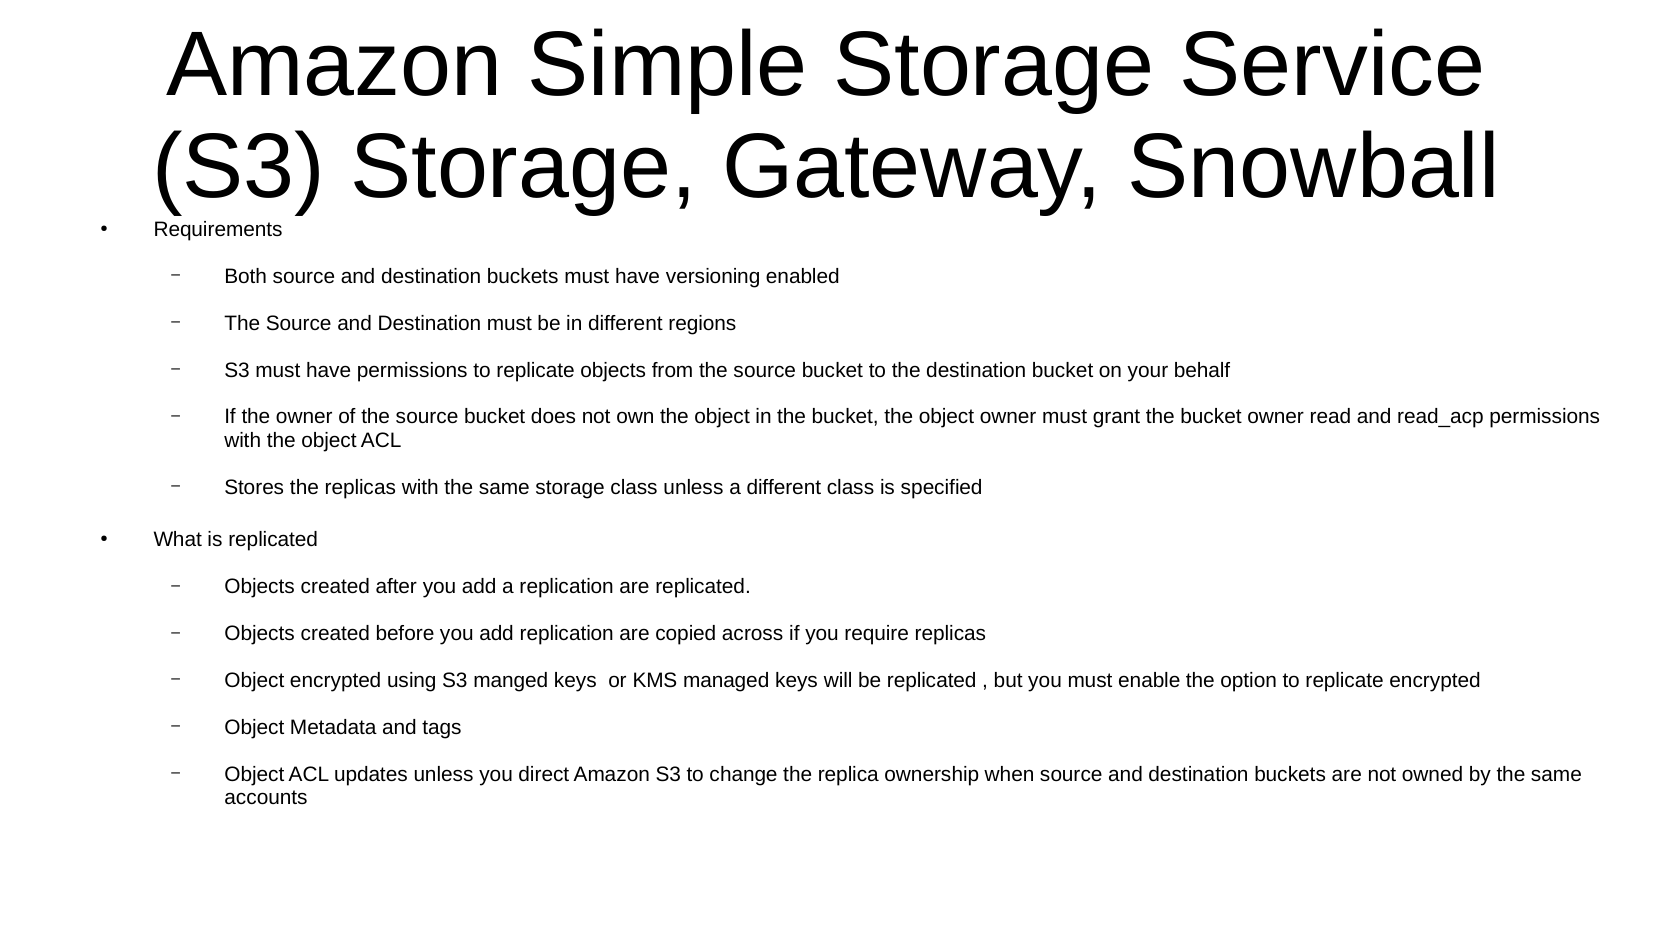

# Amazon Simple Storage Service (S3) Storage, Gateway, Snowball
Requirements
Both source and destination buckets must have versioning enabled
The Source and Destination must be in different regions
S3 must have permissions to replicate objects from the source bucket to the destination bucket on your behalf
If the owner of the source bucket does not own the object in the bucket, the object owner must grant the bucket owner read and read_acp permissions with the object ACL
Stores the replicas with the same storage class unless a different class is specified
What is replicated
Objects created after you add a replication are replicated.
Objects created before you add replication are copied across if you require replicas
Object encrypted using S3 manged keys or KMS managed keys will be replicated , but you must enable the option to replicate encrypted
Object Metadata and tags
Object ACL updates unless you direct Amazon S3 to change the replica ownership when source and destination buckets are not owned by the same accounts